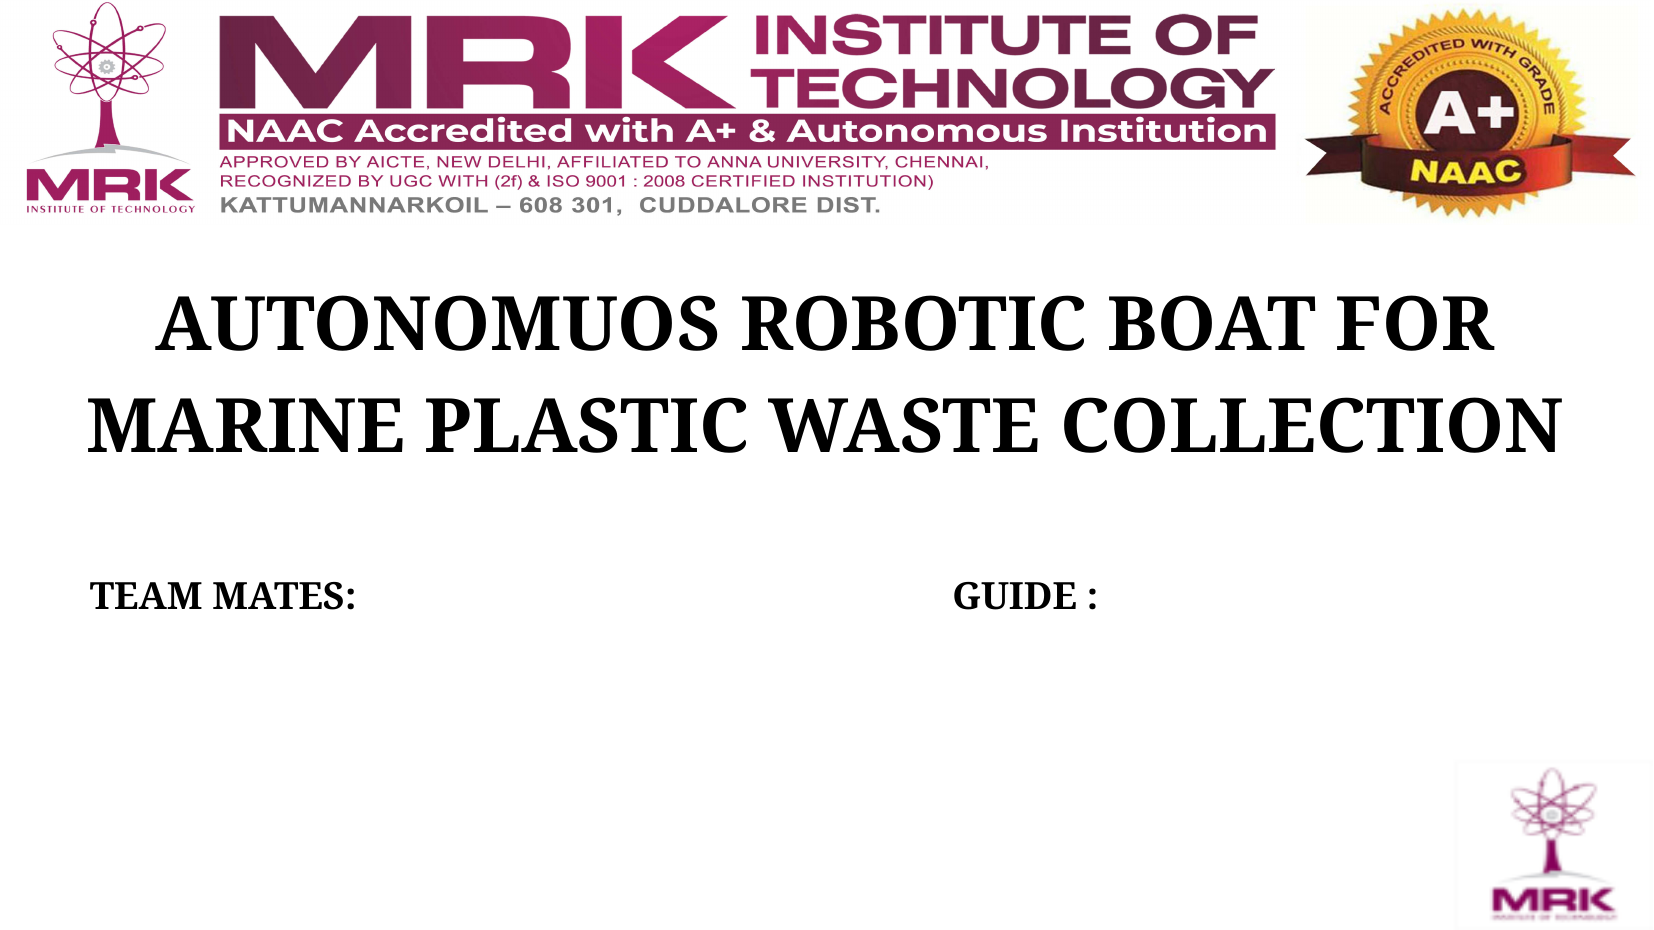

AUTONOMUOS ROBOTIC BOAT FOR MARINE PLASTIC WASTE COLLECTION
TEAM MATES:
GUIDE :